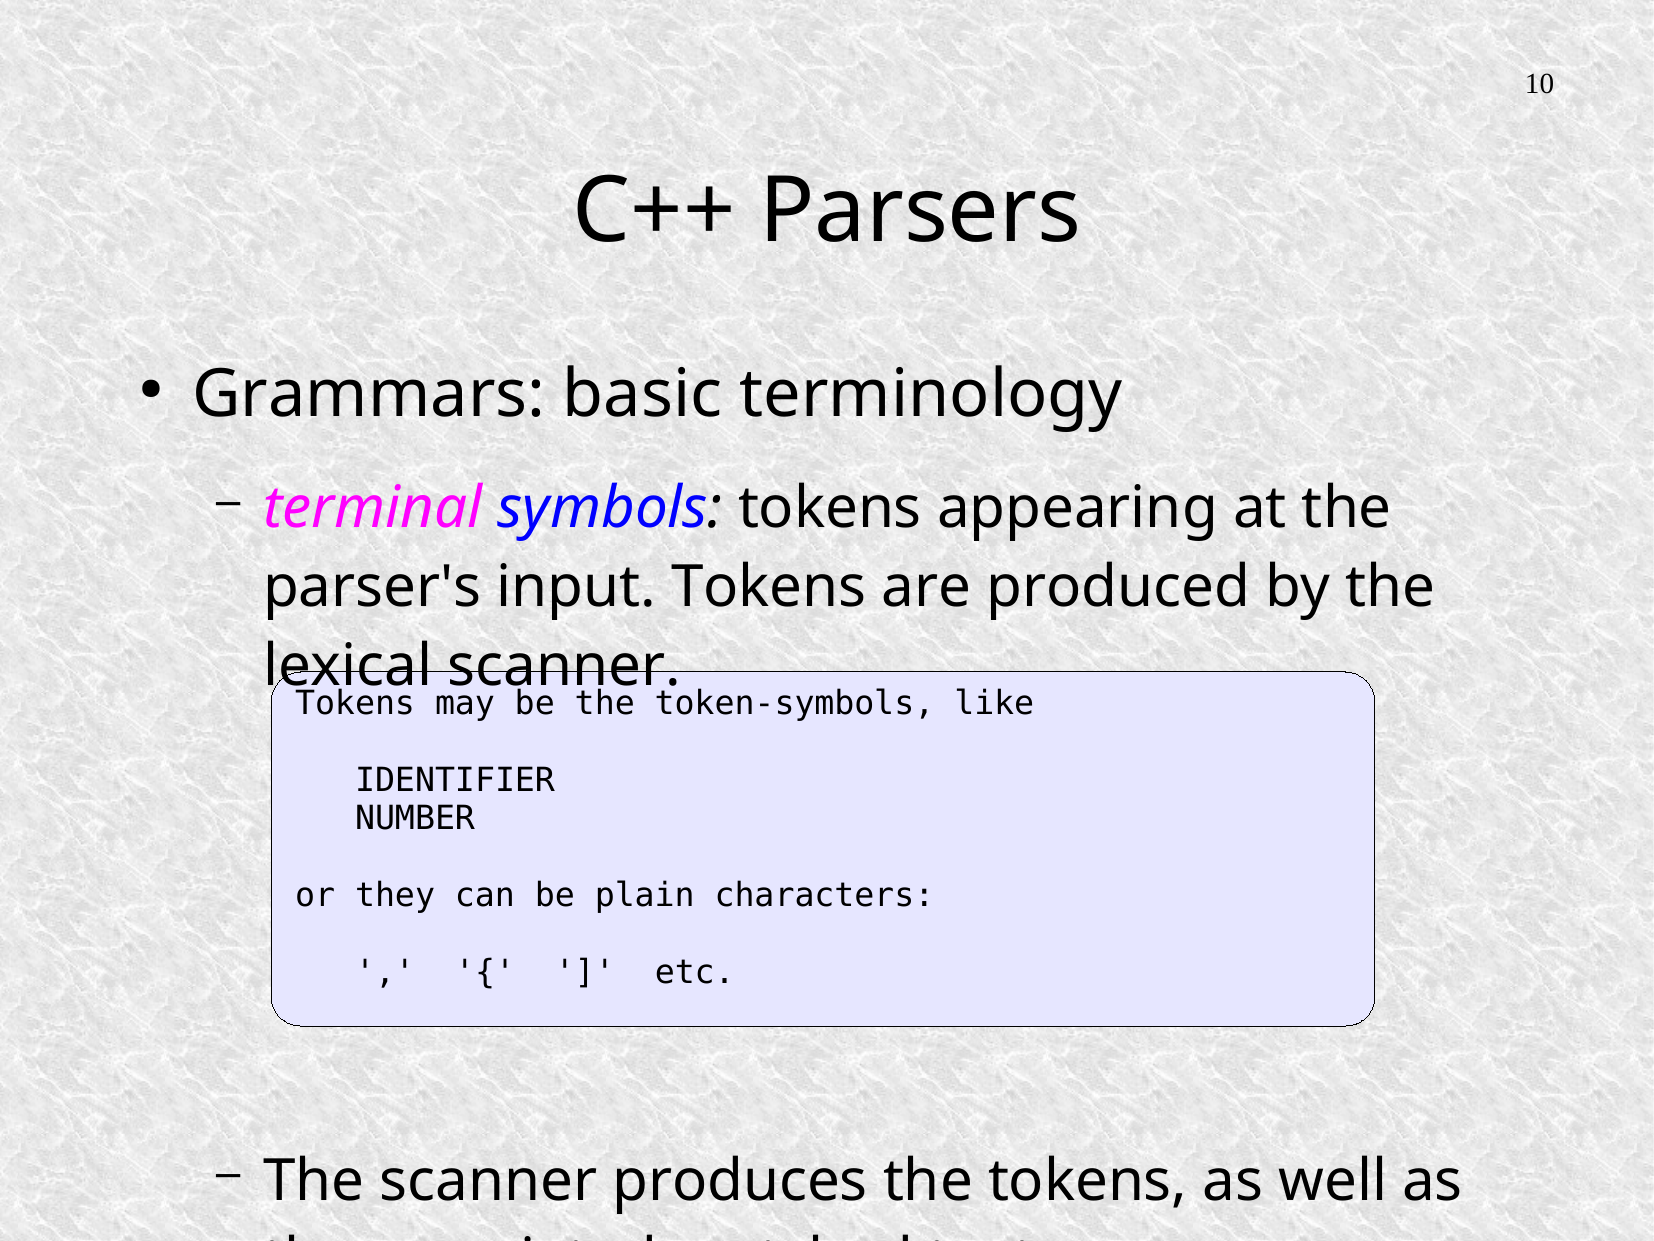

10
# C++ Parsers
Grammars: basic terminology
terminal symbols: tokens appearing at the parser's input. Tokens are produced by the lexical scanner.
The scanner produces the tokens, as well as the associated matched text.
Tokens may be the token-symbols, like
 IDENTIFIER
 NUMBER
or they can be plain characters:
 ',' '{' ']' etc.